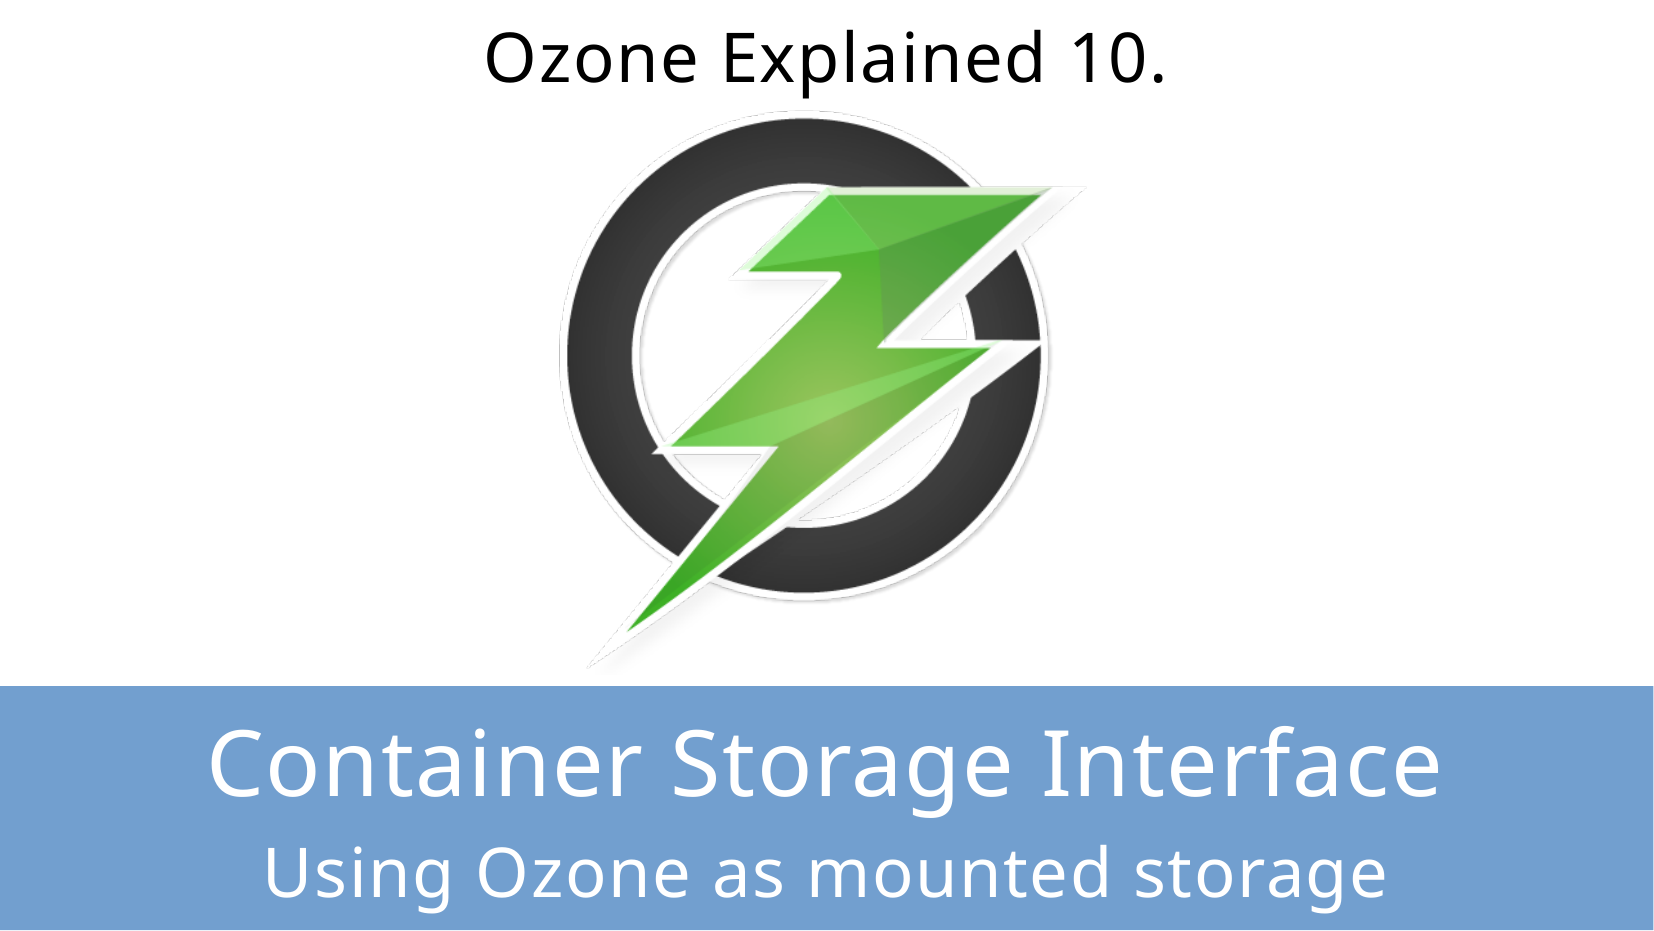

# Ozone Explained 10.
Container Storage Interface
Using Ozone as mounted storage